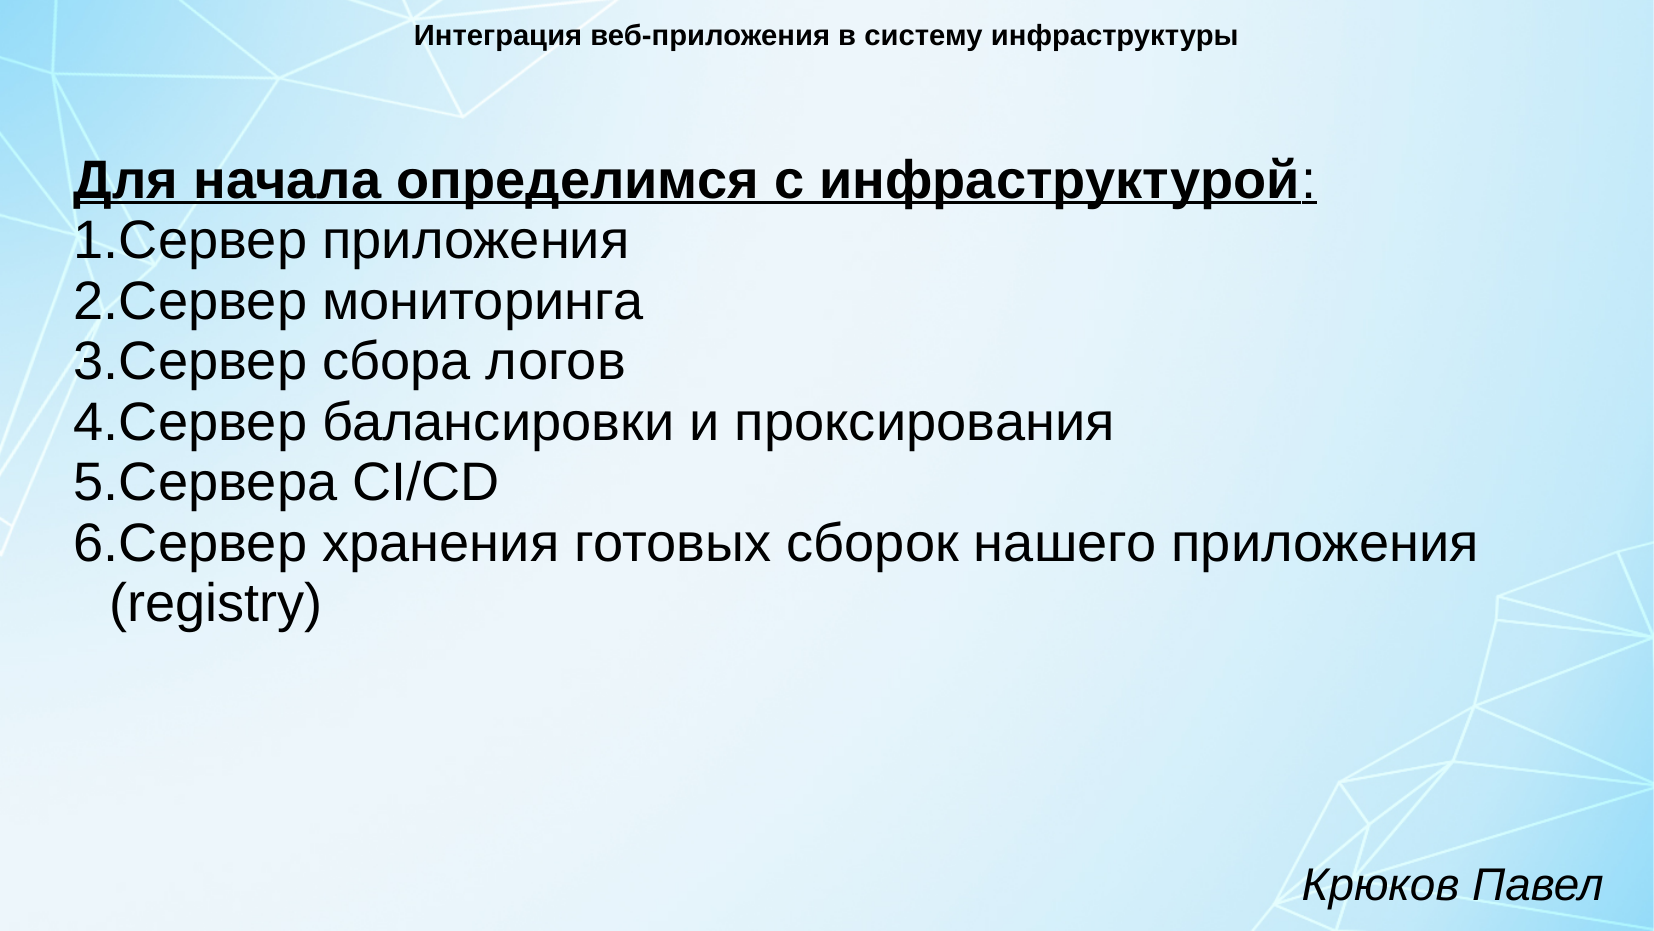

# Интеграция веб-приложения в систему инфраструктуры
Для начала определимся с инфраструктурой:
Сервер приложения
Сервер мониторинга
Сервер сбора логов
Сервер балансировки и проксирования
Сервера CI/CD
Сервер хранения готовых сборок нашего приложения (registry)
Крюков Павел